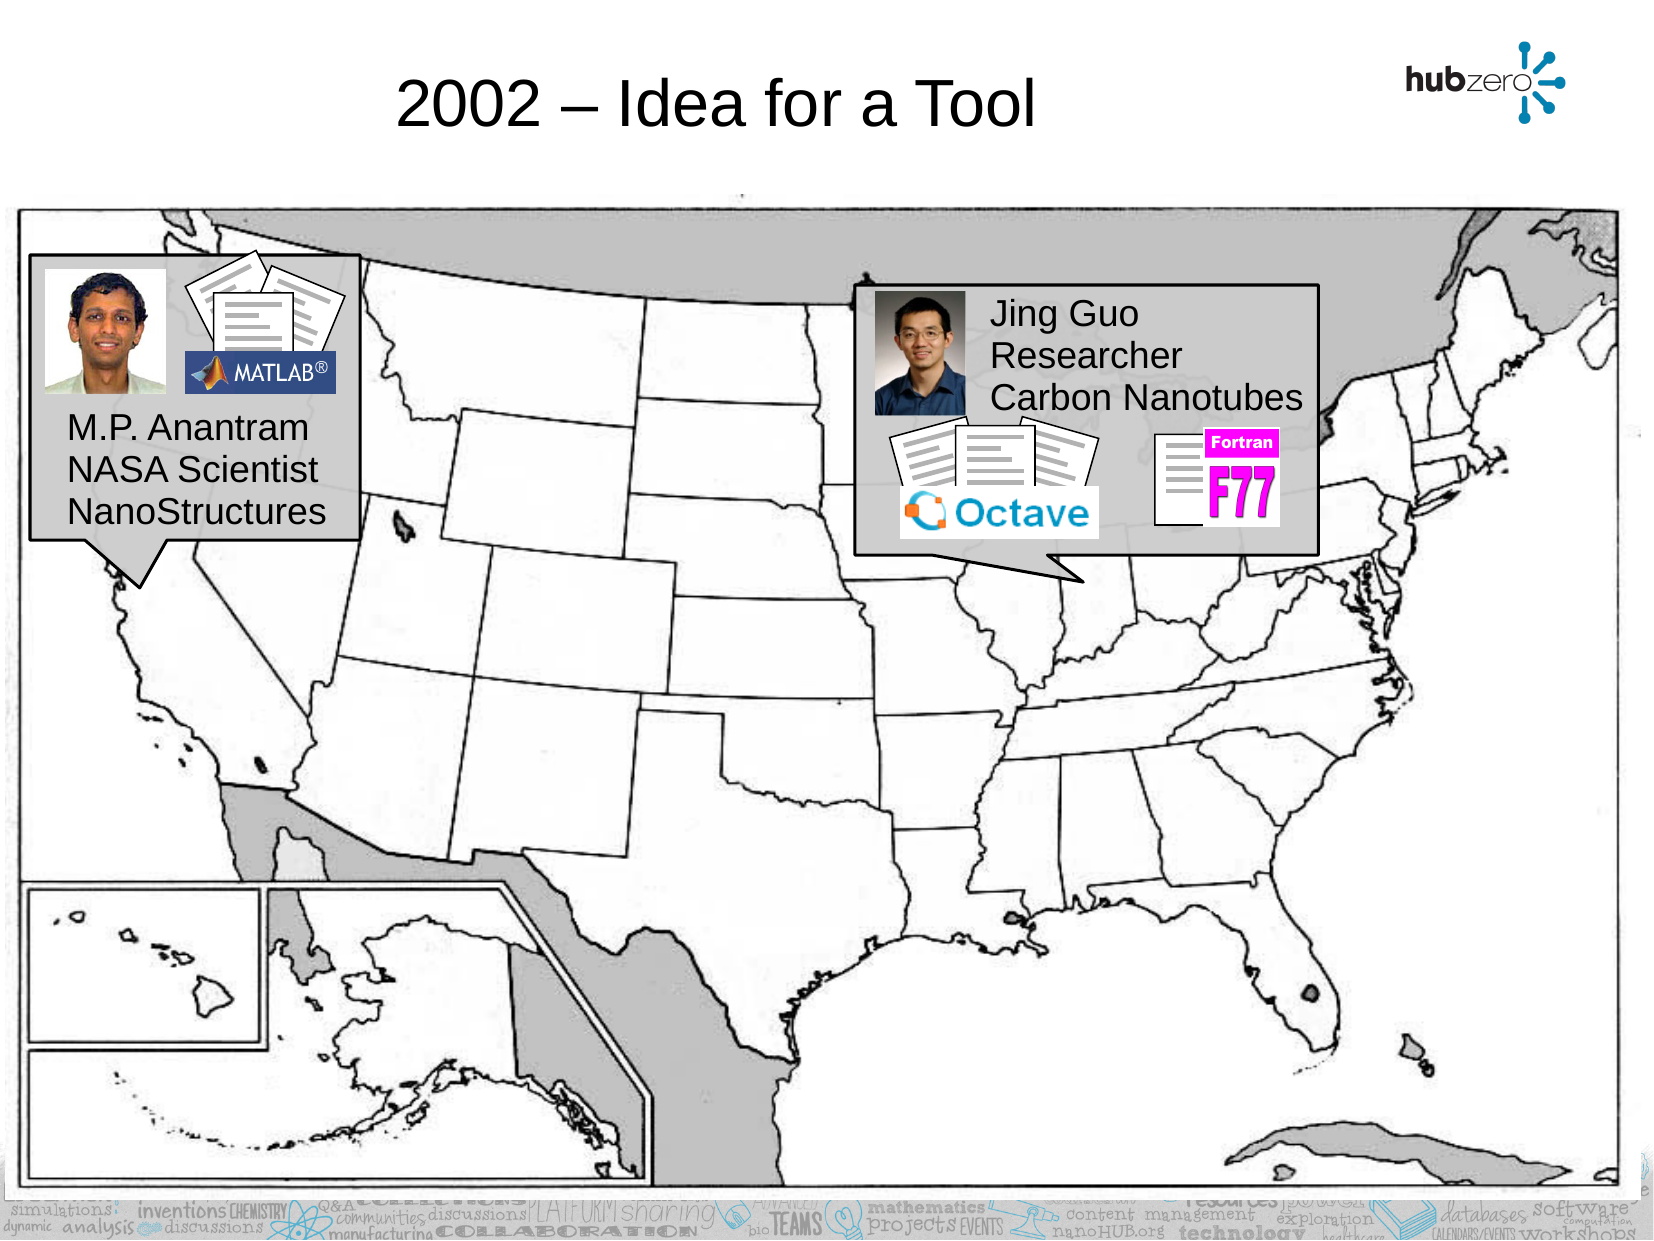

# 2002 – Idea for a Tool
M.P. Anantram
NASA Scientist
NanoStructures
Jing Guo
Researcher
Carbon Nanotubes